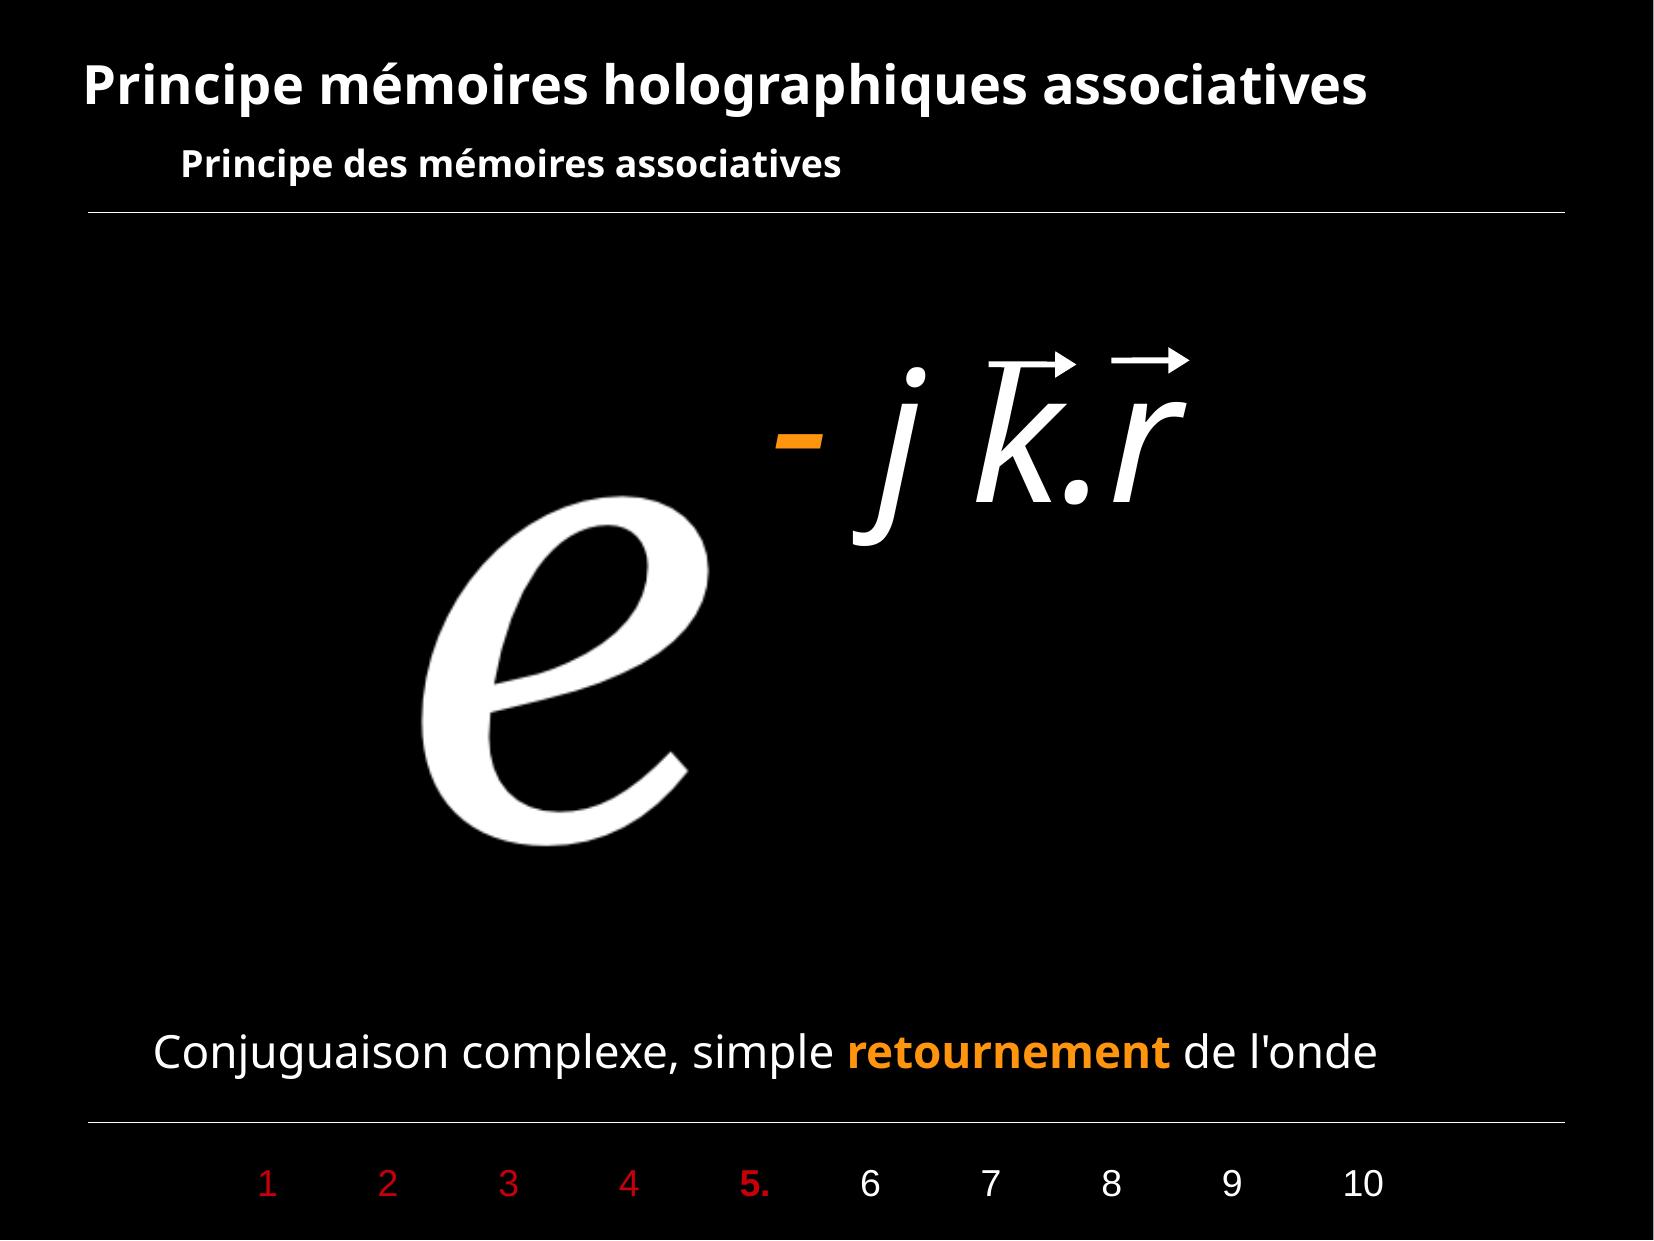

# Principe mémoires holographiques associatives
Principe des mémoires associatives
 j k.r
-
Conjuguaison complexe, simple retournement de l'onde
1
2
3
4
5.
6
7
8
9
10